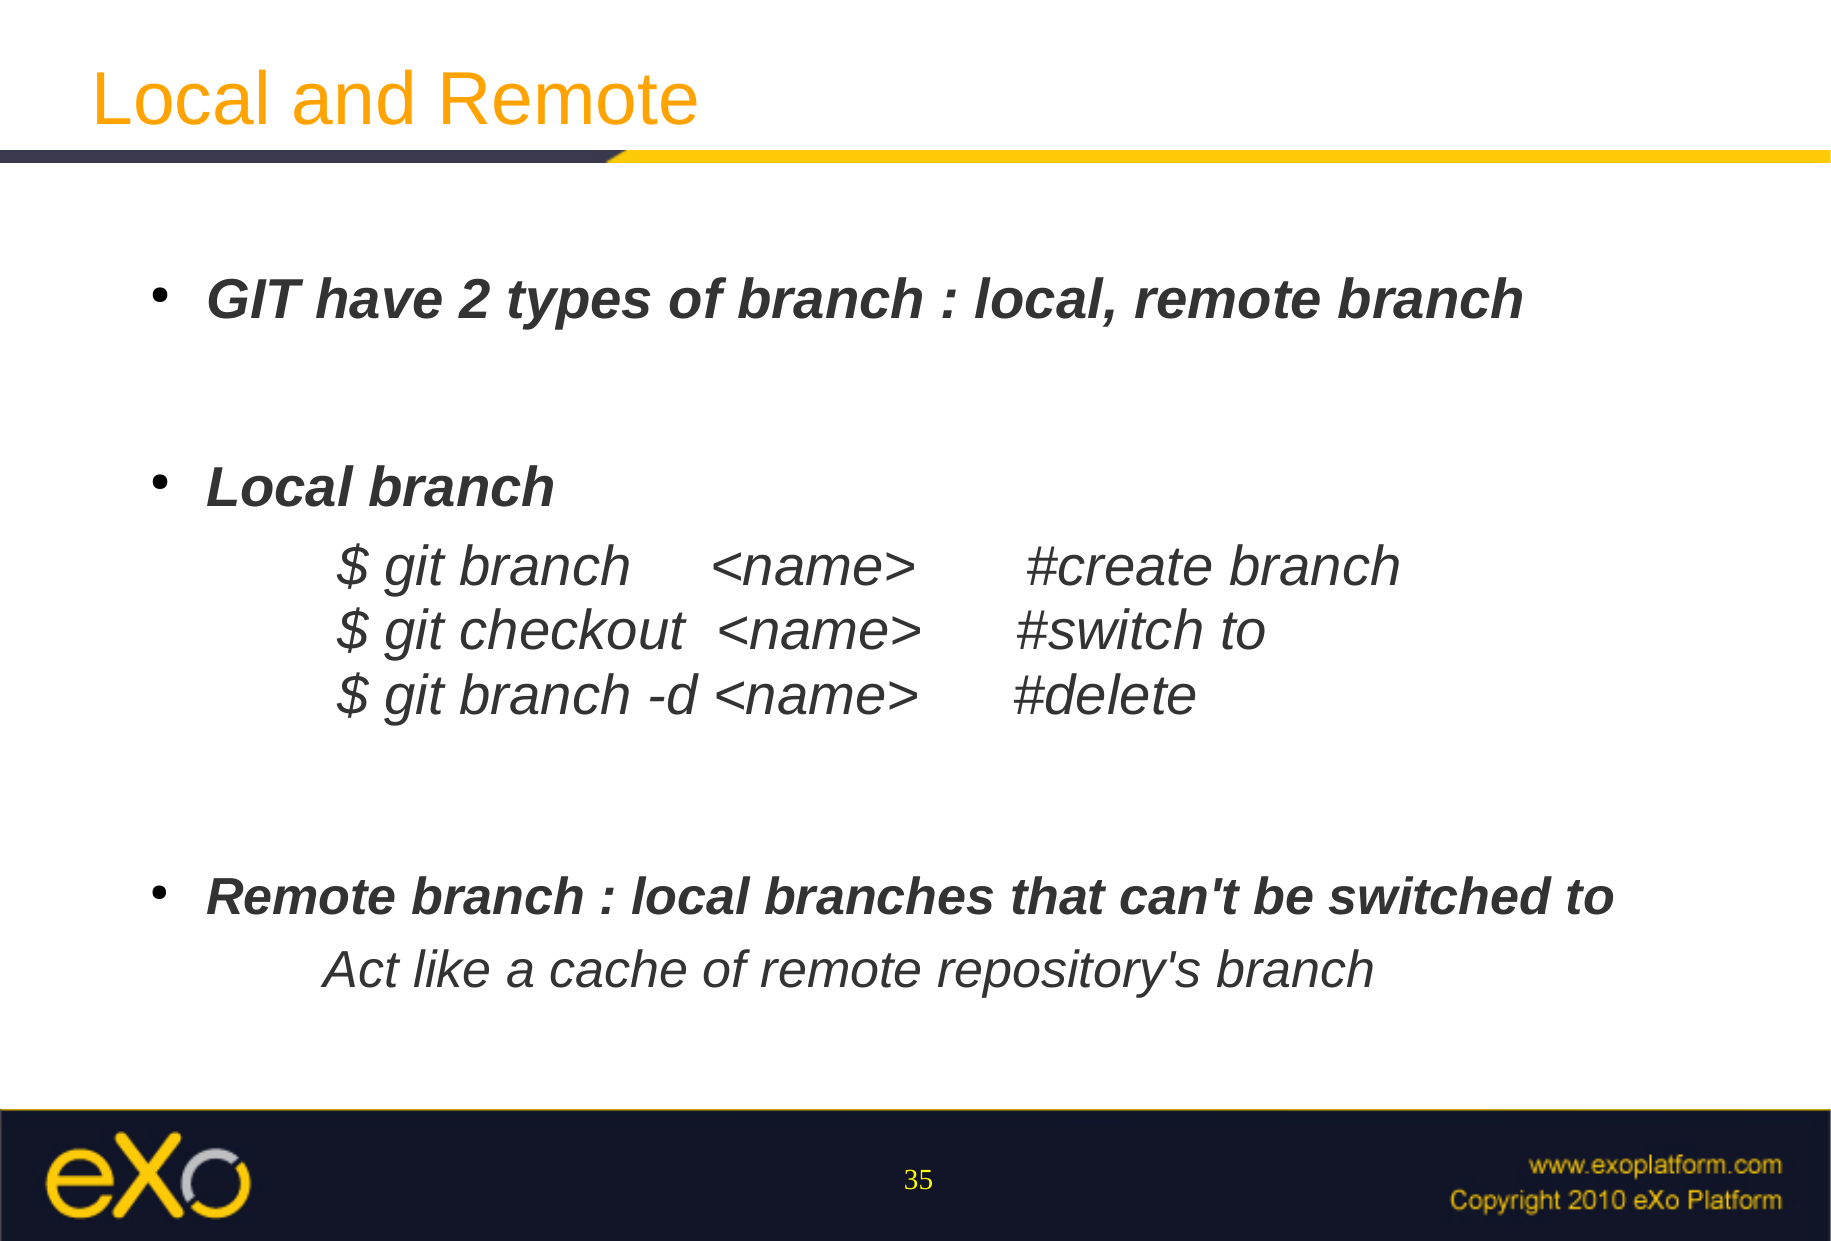

Local and Remote
# GIT have 2 types of branch : local, remote branch
Local branch
$ git branch <name> #create branch
$ git checkout <name> #switch to
$ git branch -d <name> #delete
Remote branch : local branches that can't be switched to
 Act like a cache of remote repository's branch